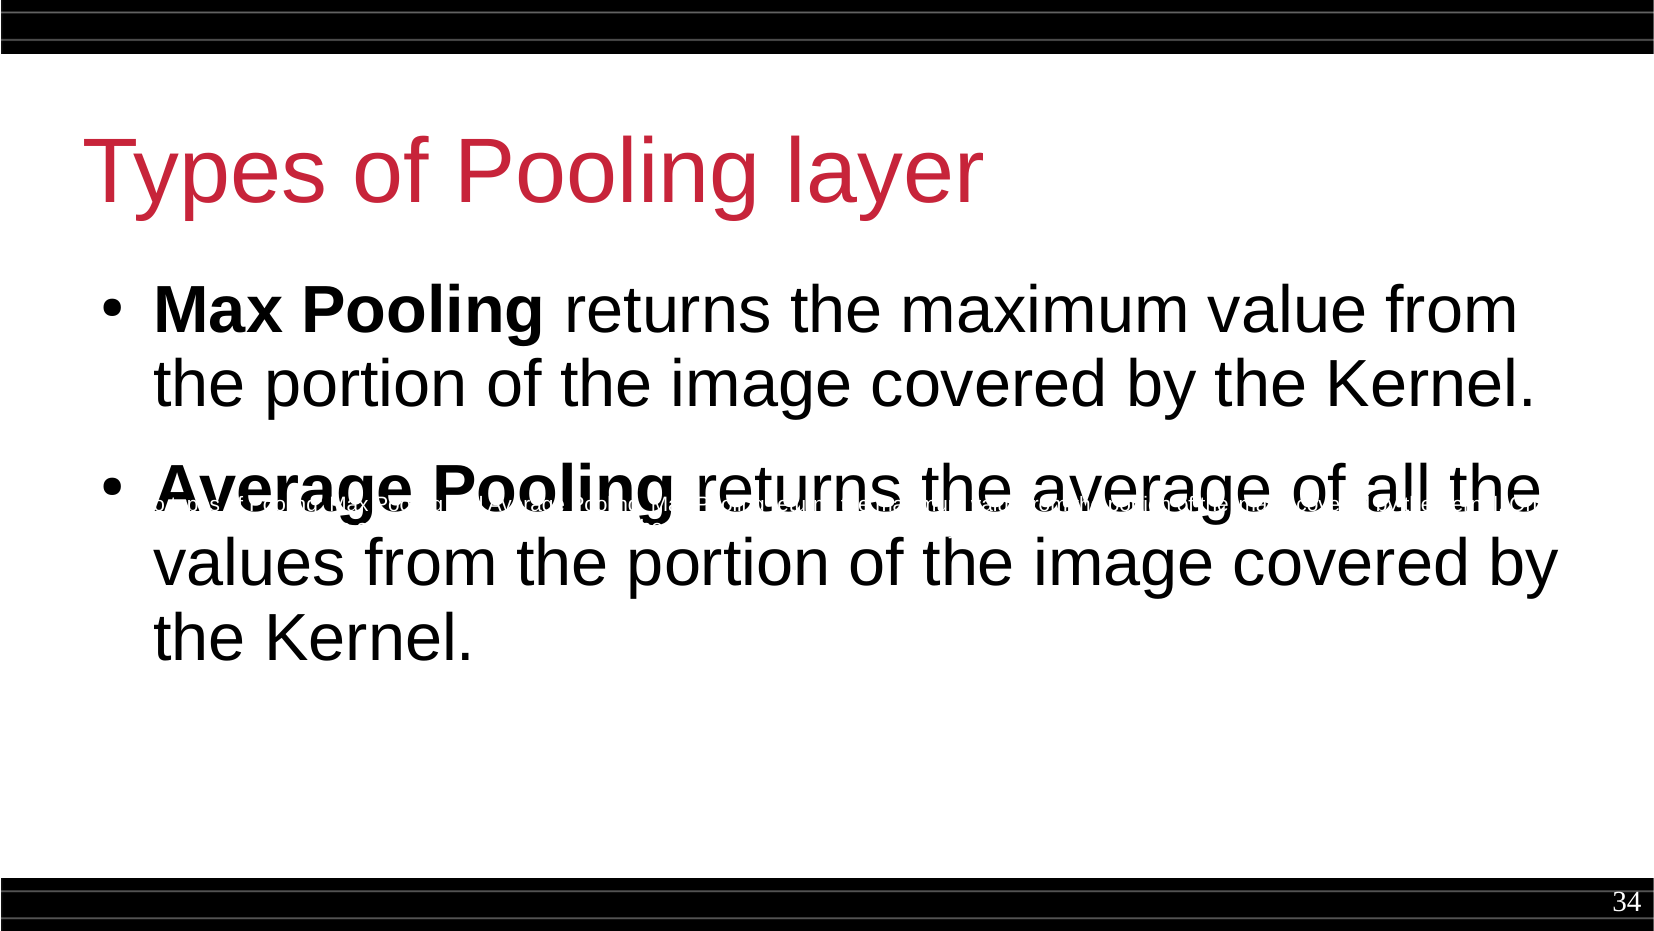

# Types of Pooling layer
Max Pooling returns the maximum value from the portion of the image covered by the Kernel.
Average Pooling returns the average of all the values from the portion of the image covered by the Kernel.
There are two types of Pooling: Max Pooling and Average Pooling. Max Pooling returns the maximum value from the portion of the image covered by the Kernel. On the other hand, Average Pooling returns the average of all the values from the portion of the image covered by the Kernel.